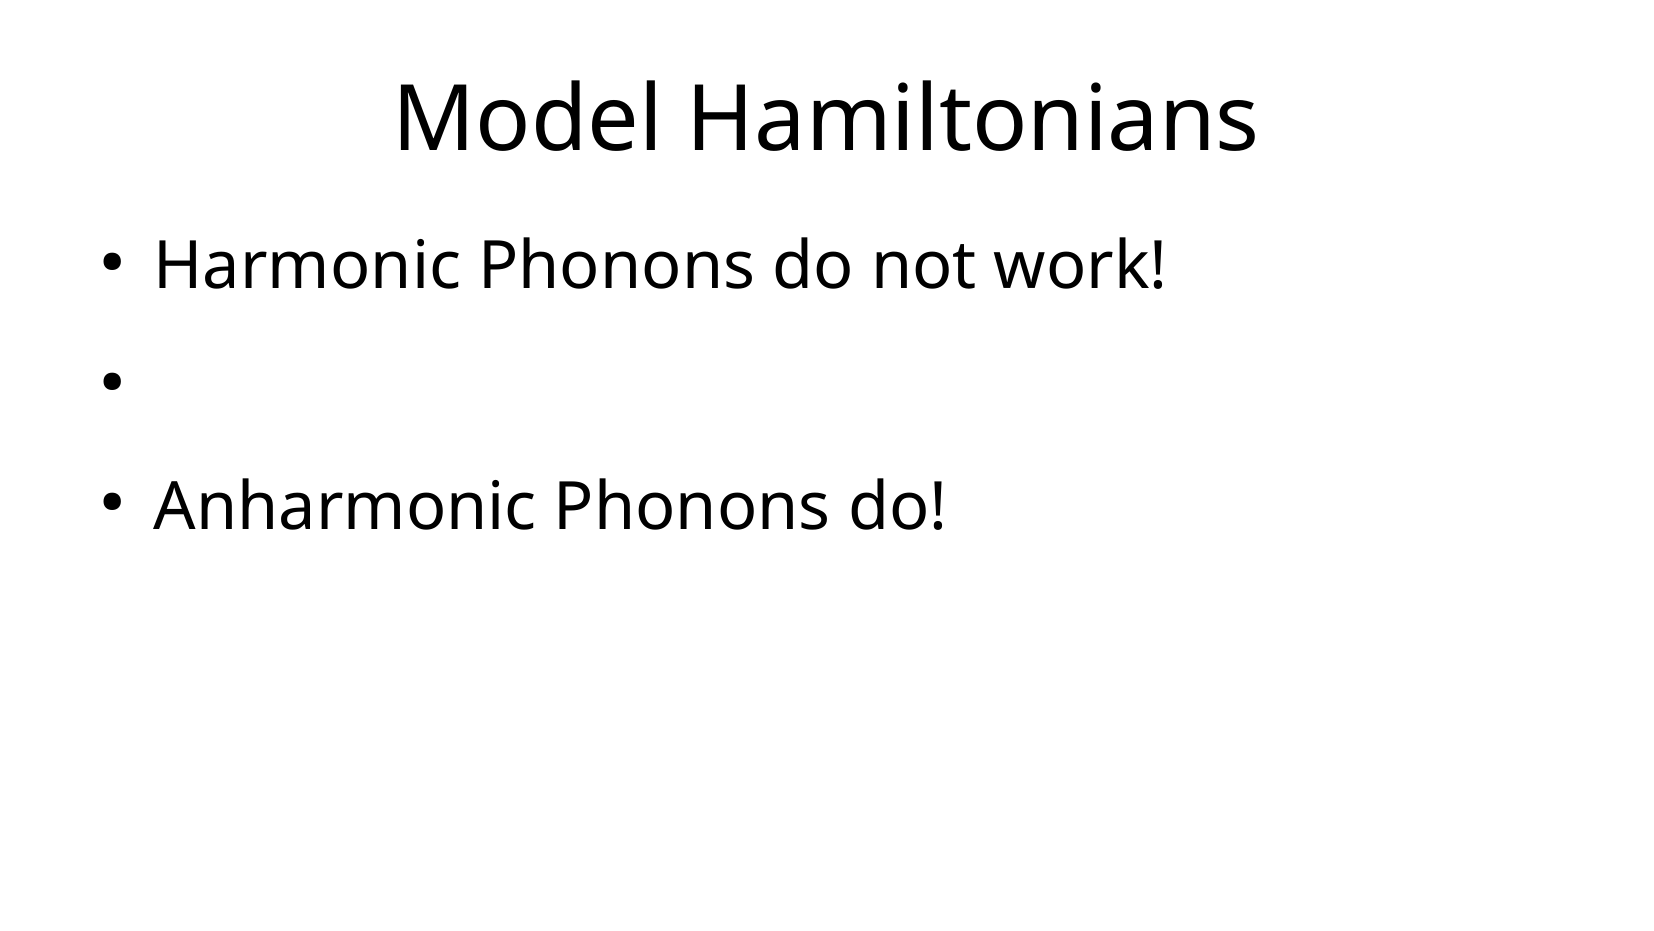

# Model Hamiltonians
Harmonic Phonons do not work!
Anharmonic Phonons do!